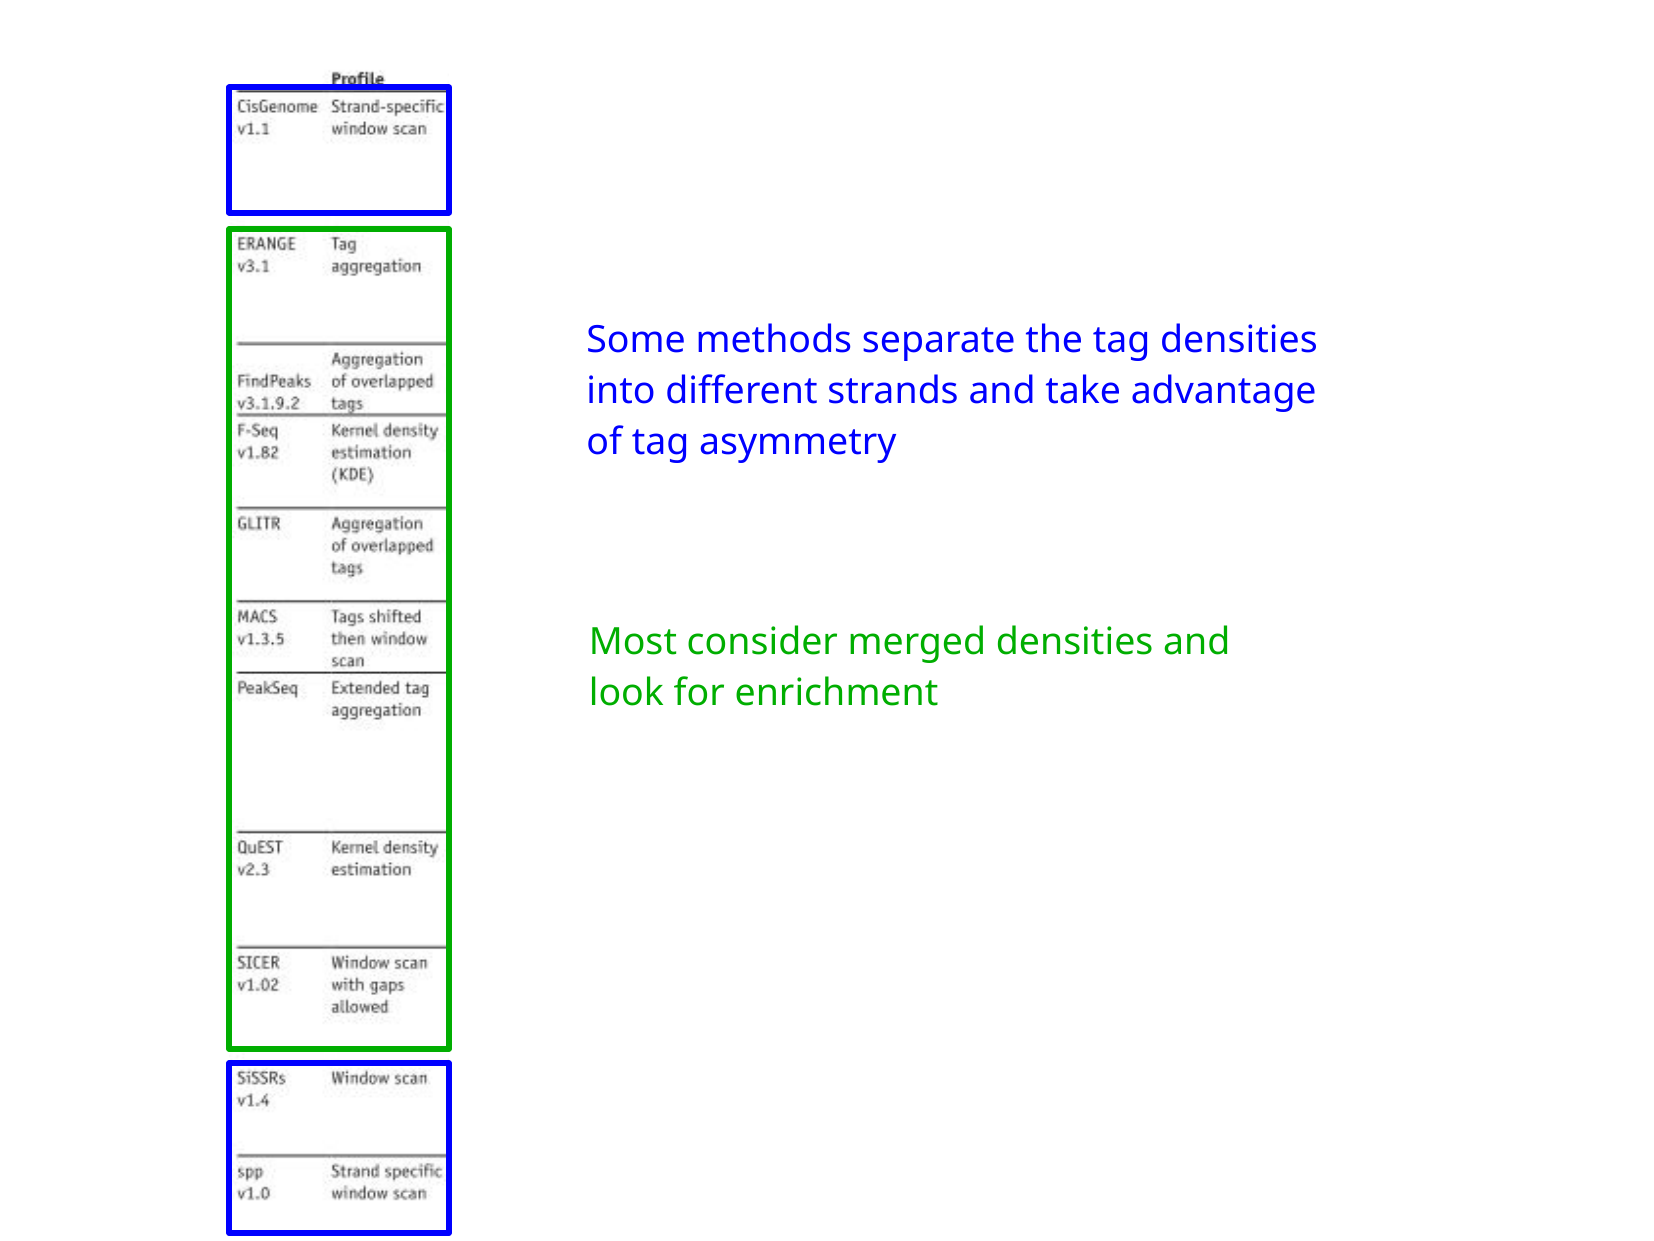

#
Some methods separate the tag densities
into different strands and take advantage
of tag asymmetry
Most consider merged densities and
look for enrichment